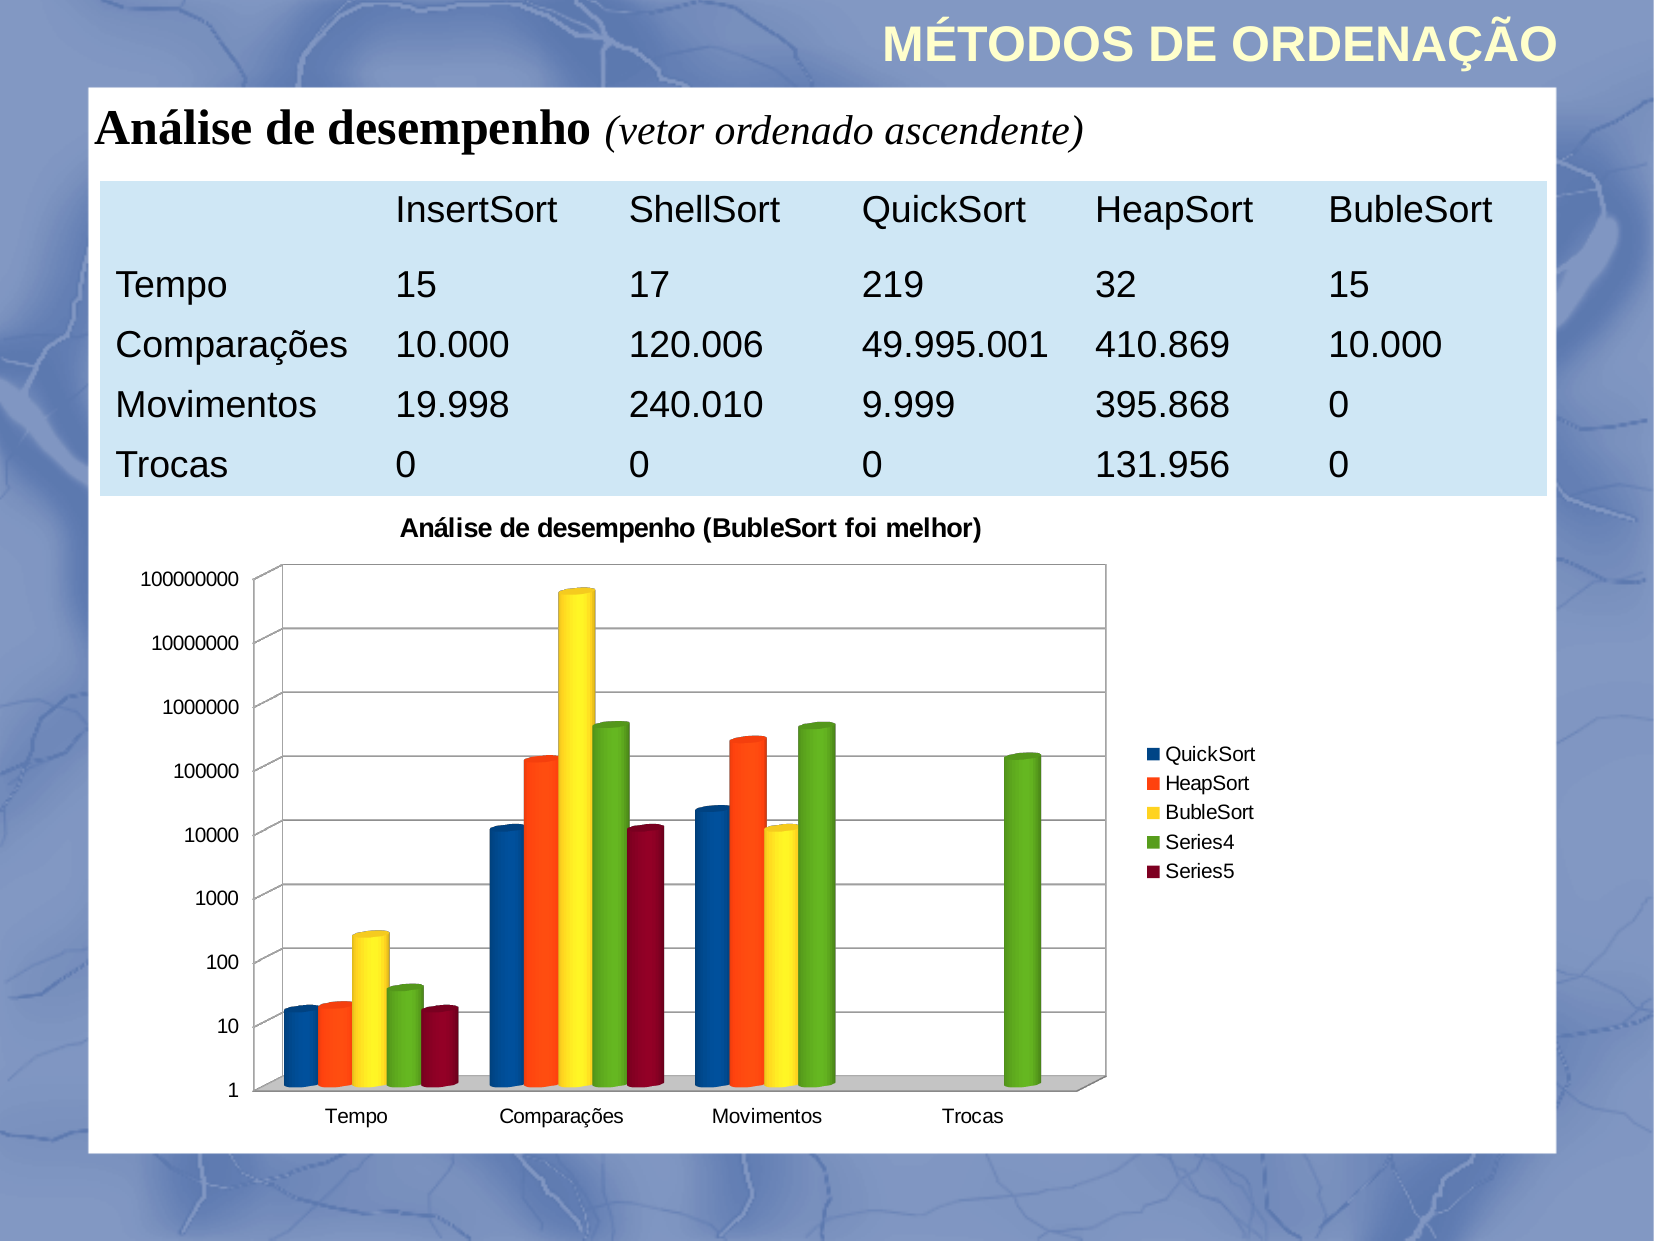

MÉTODOS DE ORDENAÇÃO
Análise de desempenho (vetor ordenado ascendente)
| | InsertSort | ShellSort | QuickSort | HeapSort | BubleSort |
| --- | --- | --- | --- | --- | --- |
| Tempo | 15 | 17 | 219 | 32 | 15 |
| Comparações | 10.000 | 120.006 | 49.995.001 | 410.869 | 10.000 |
| Movimentos | 19.998 | 240.010 | 9.999 | 395.868 | 0 |
| Trocas | 0 | 0 | 0 | 131.956 | 0 |
[unsupported chart]